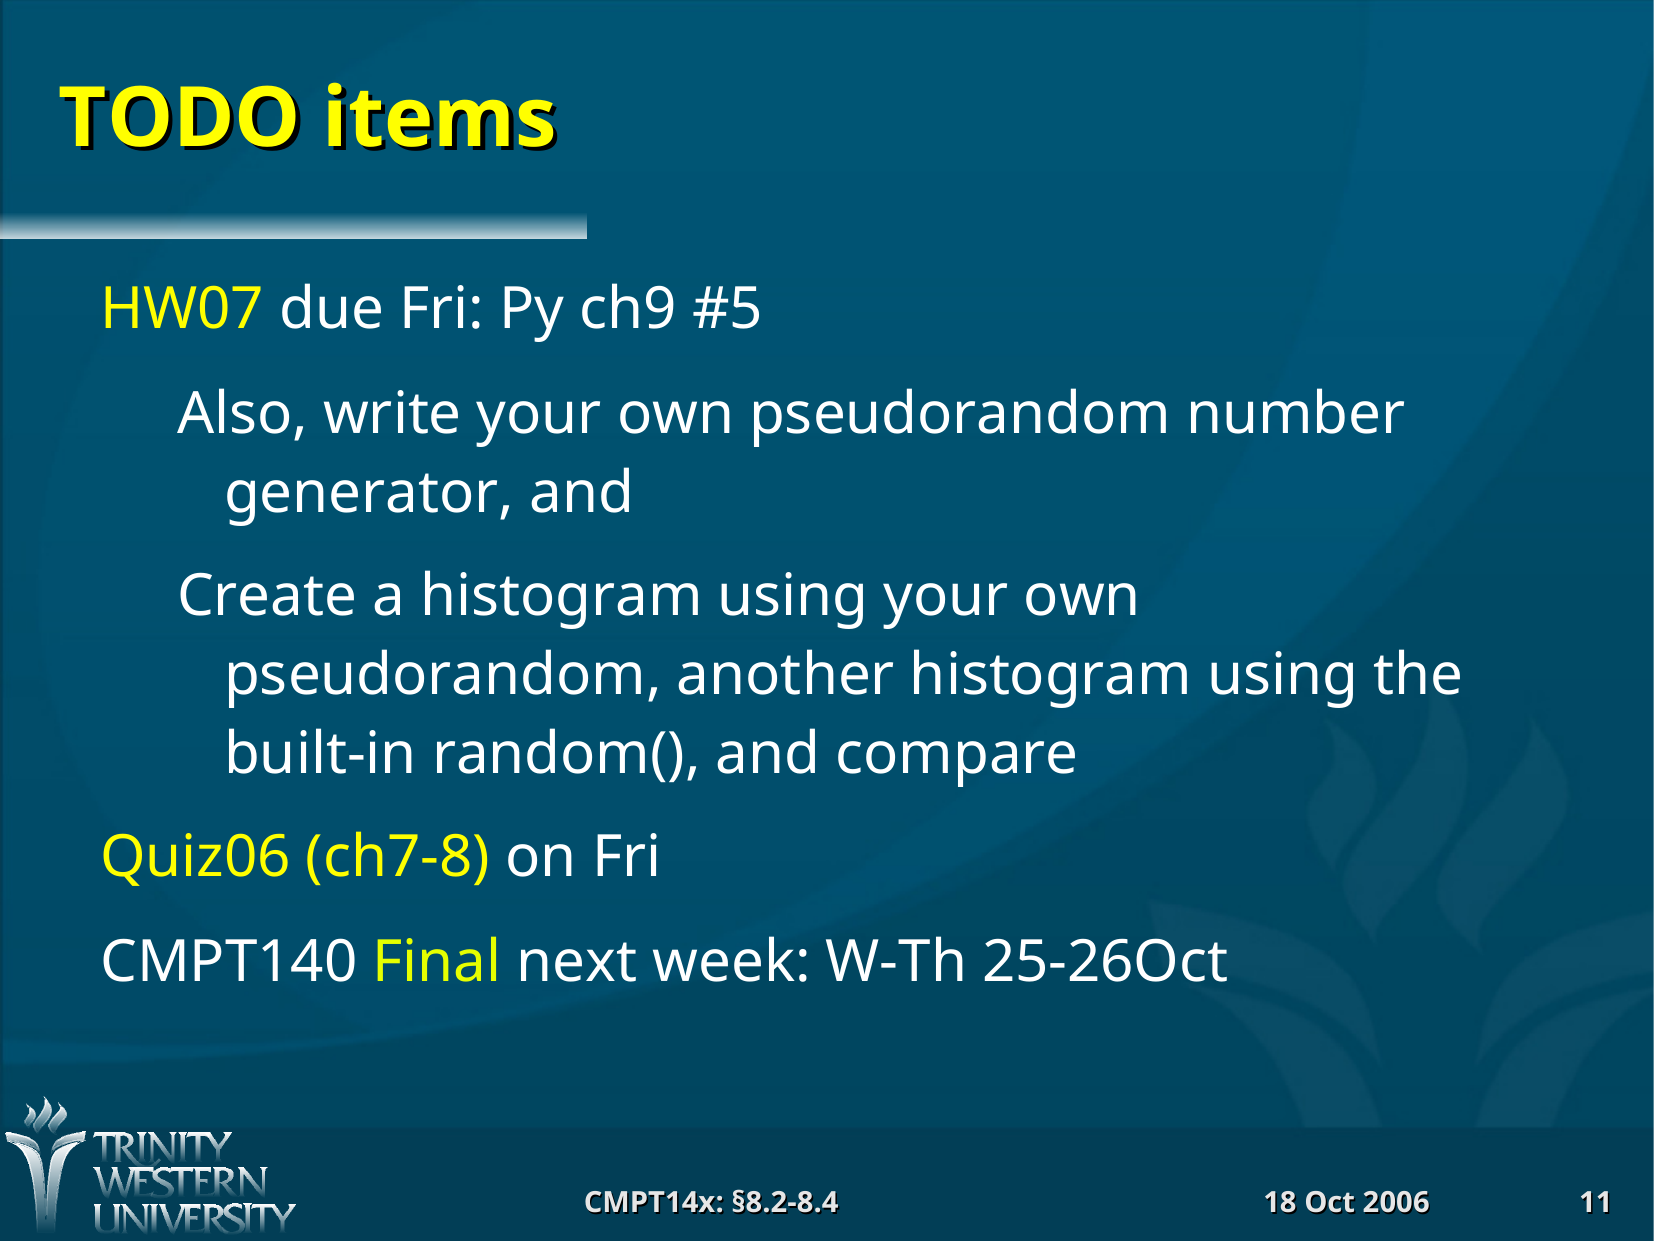

# TODO items
HW07 due Fri: Py ch9 #5
Also, write your own pseudorandom number generator, and
Create a histogram using your own pseudorandom, another histogram using the built-in random(), and compare
Quiz06 (ch7-8) on Fri
CMPT140 Final next week: W-Th 25-26Oct
CMPT14x: §8.2-8.4
18 Oct 2006
11